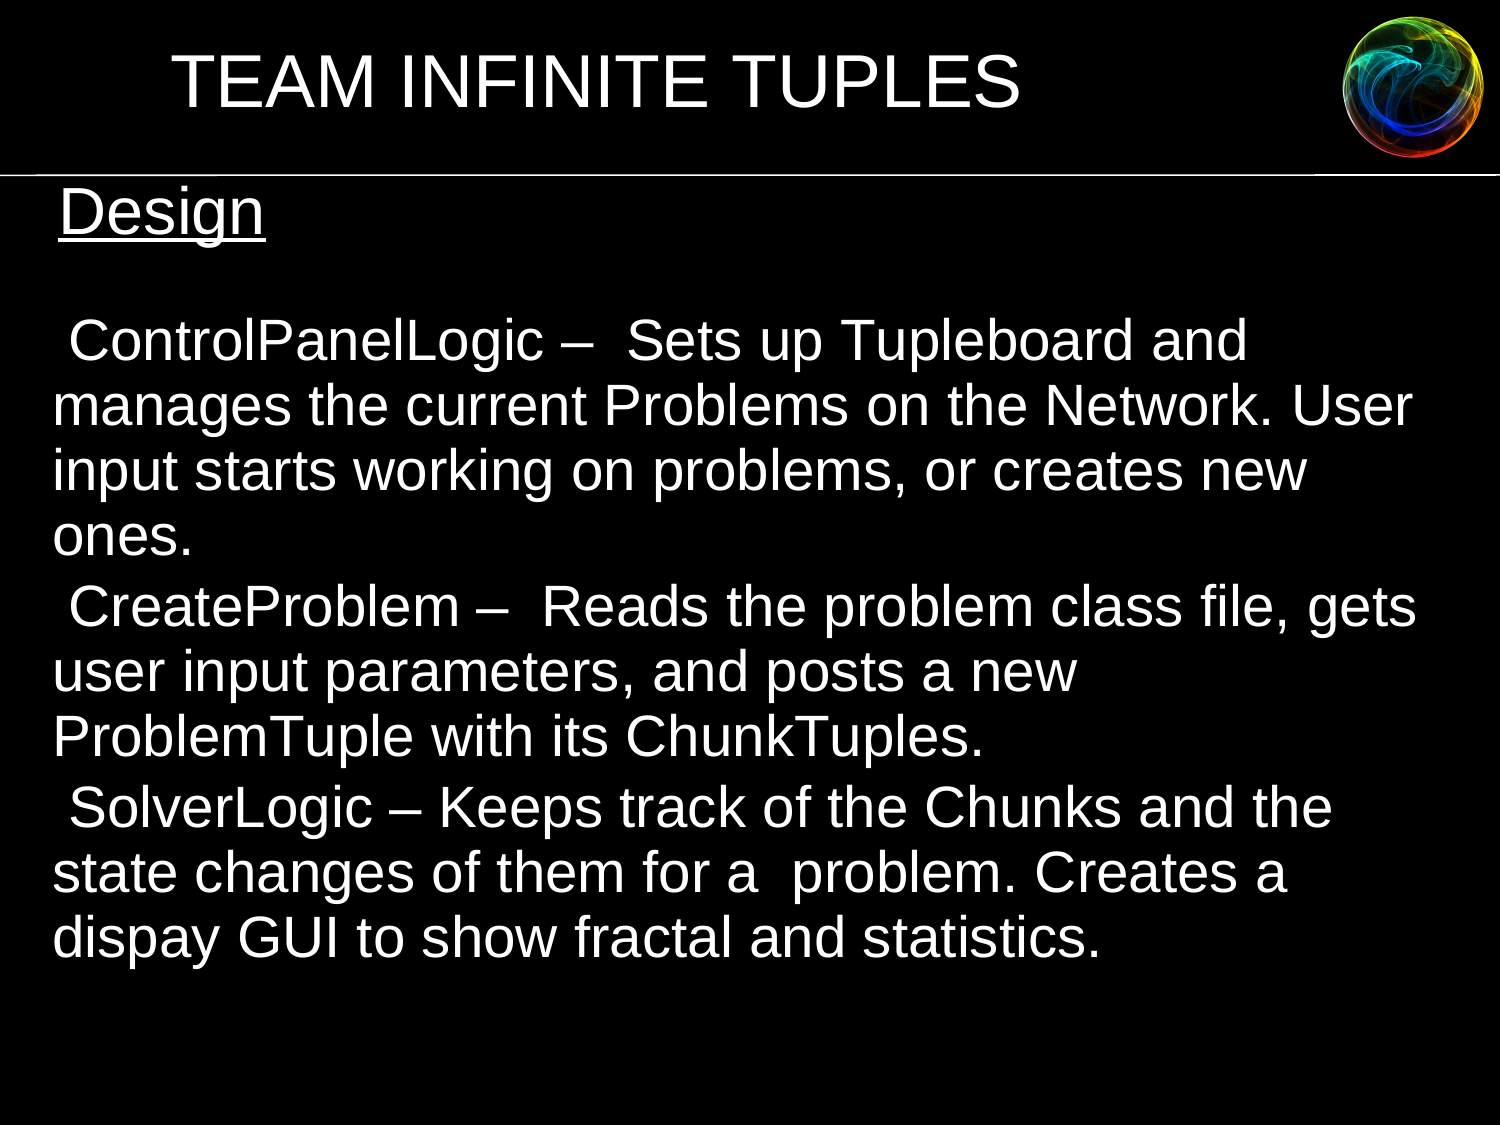

TEAM INFINITE TUPLES
Design
 ControlPanelLogic – Sets up Tupleboard and manages the current Problems on the Network. User input starts working on problems, or creates new ones.
 CreateProblem – Reads the problem class file, gets user input parameters, and posts a new ProblemTuple with its ChunkTuples.
 SolverLogic – Keeps track of the Chunks and the state changes of them for a problem. Creates a dispay GUI to show fractal and statistics.